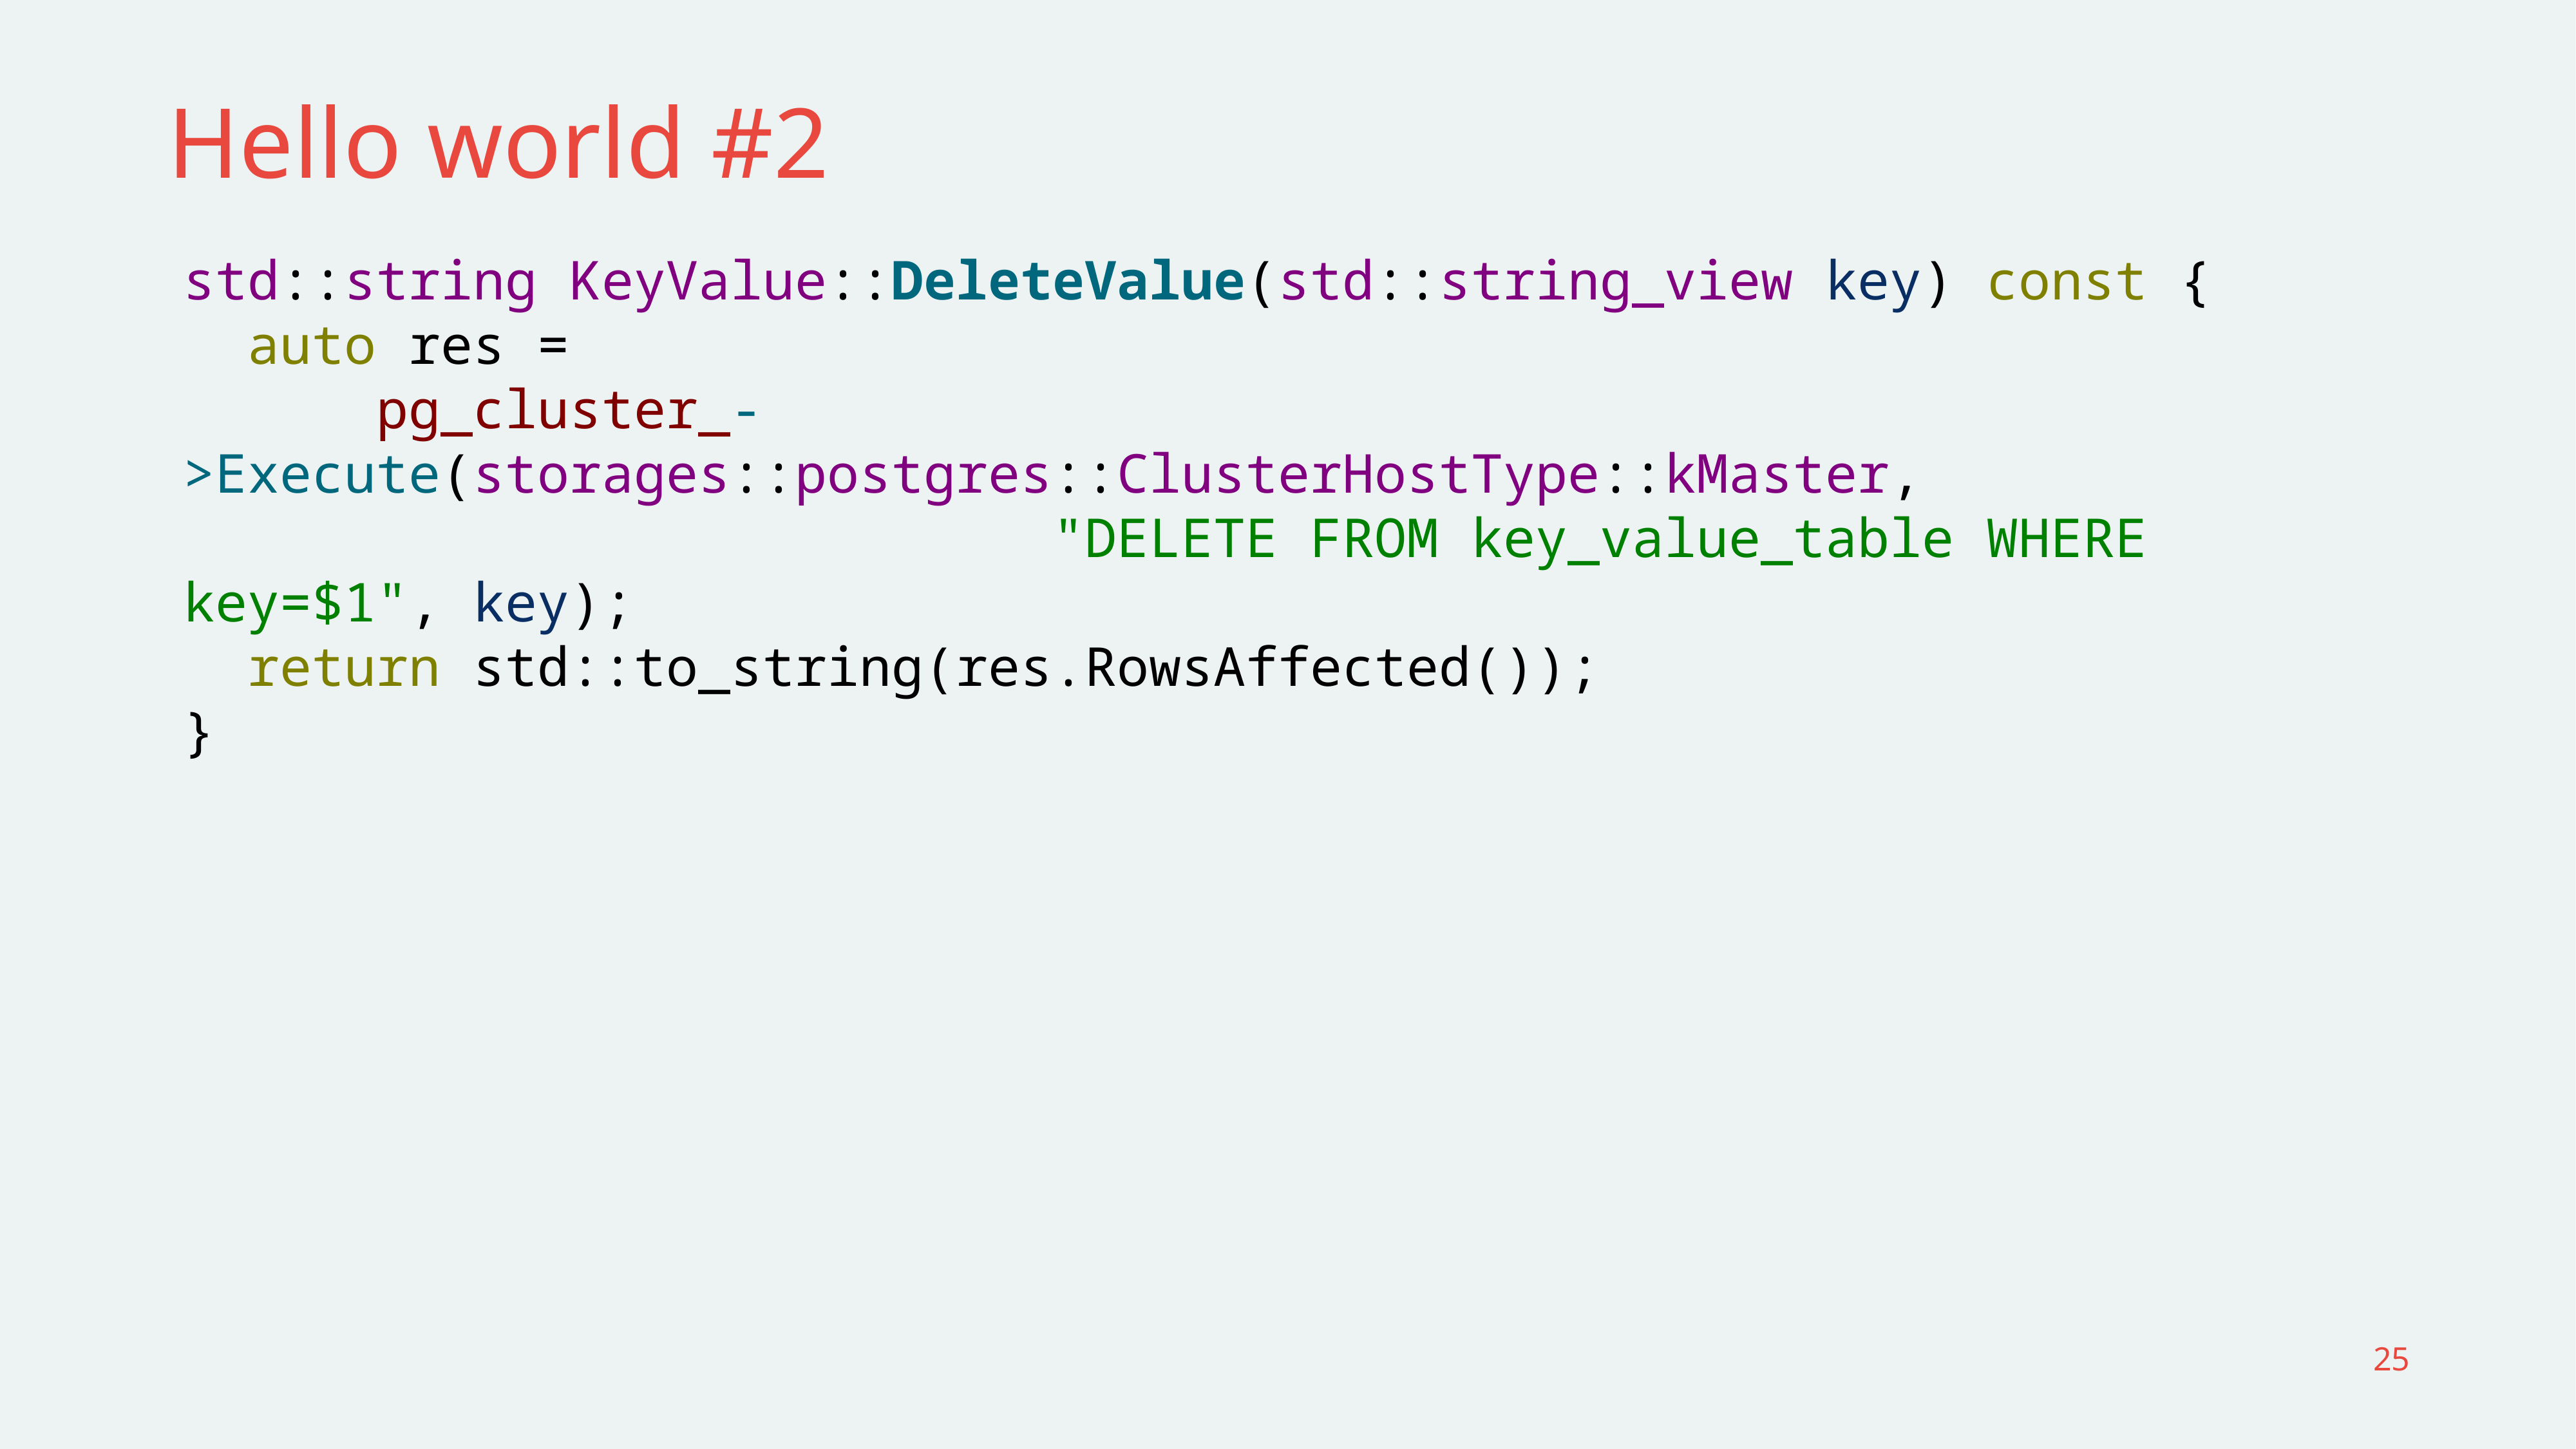

# Hello world #2
std::string KeyValue::DeleteValue(std::string_view key) const {
 auto res =
 pg_cluster_->Execute(storages::postgres::ClusterHostType::kMaster,
 "DELETE FROM key_value_table WHERE key=$1", key);
 return std::to_string(res.RowsAffected());
}